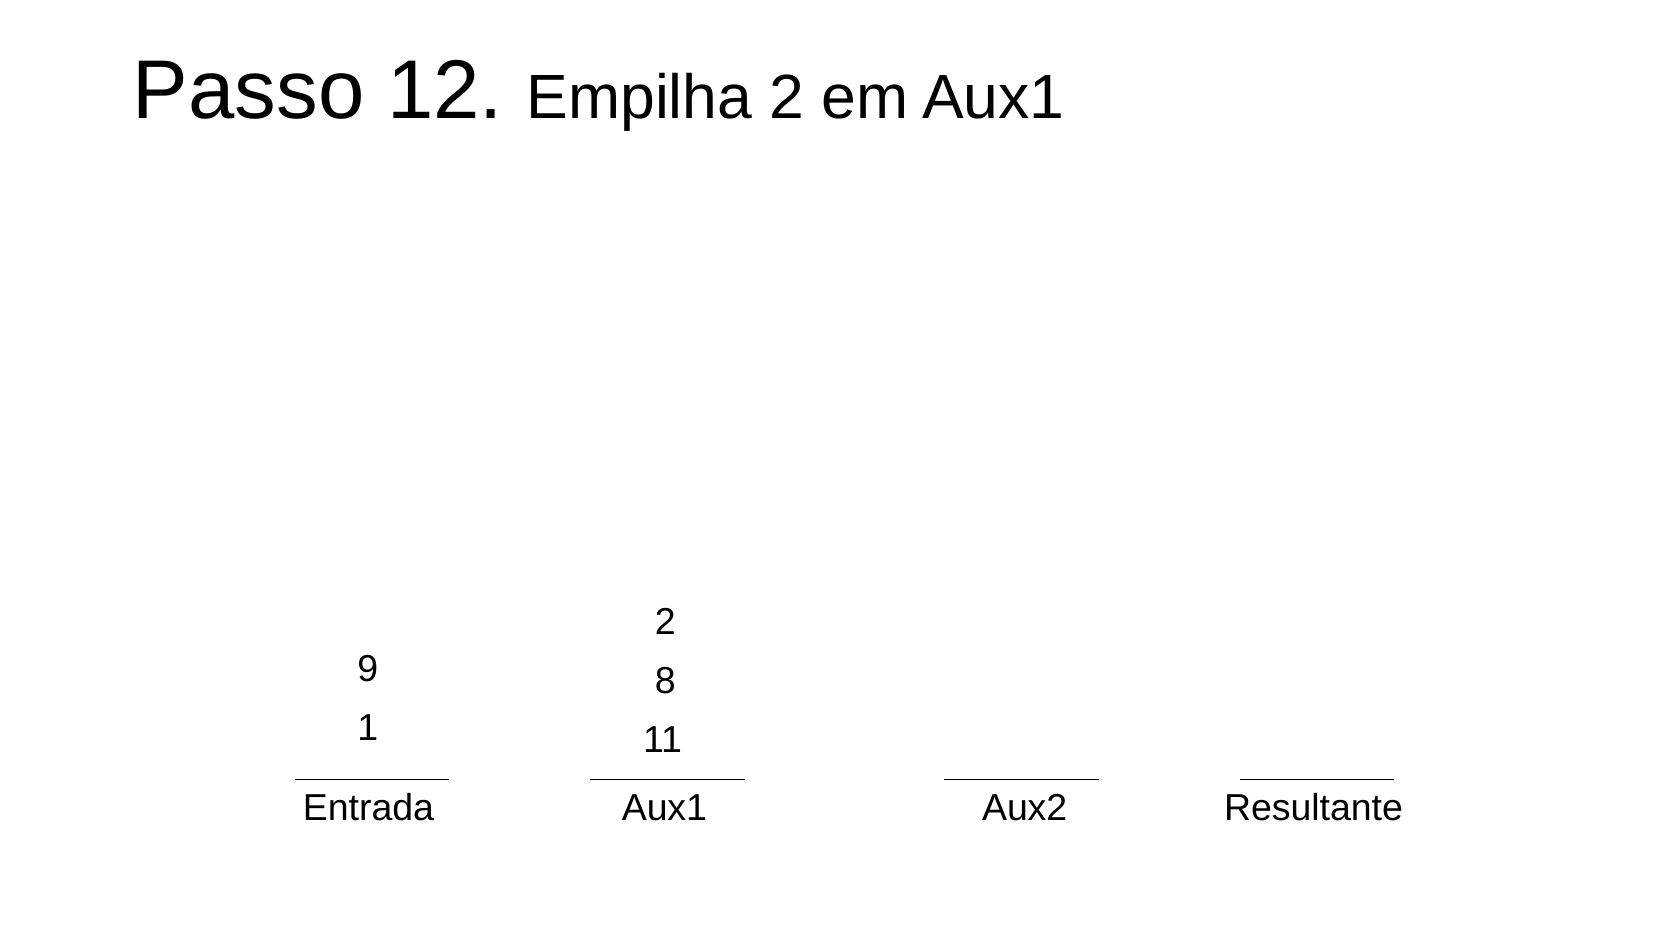

Passo 12. Empilha 2 em Aux1
2
9
8
1
11
Entrada
Aux1
Aux2
Resultante